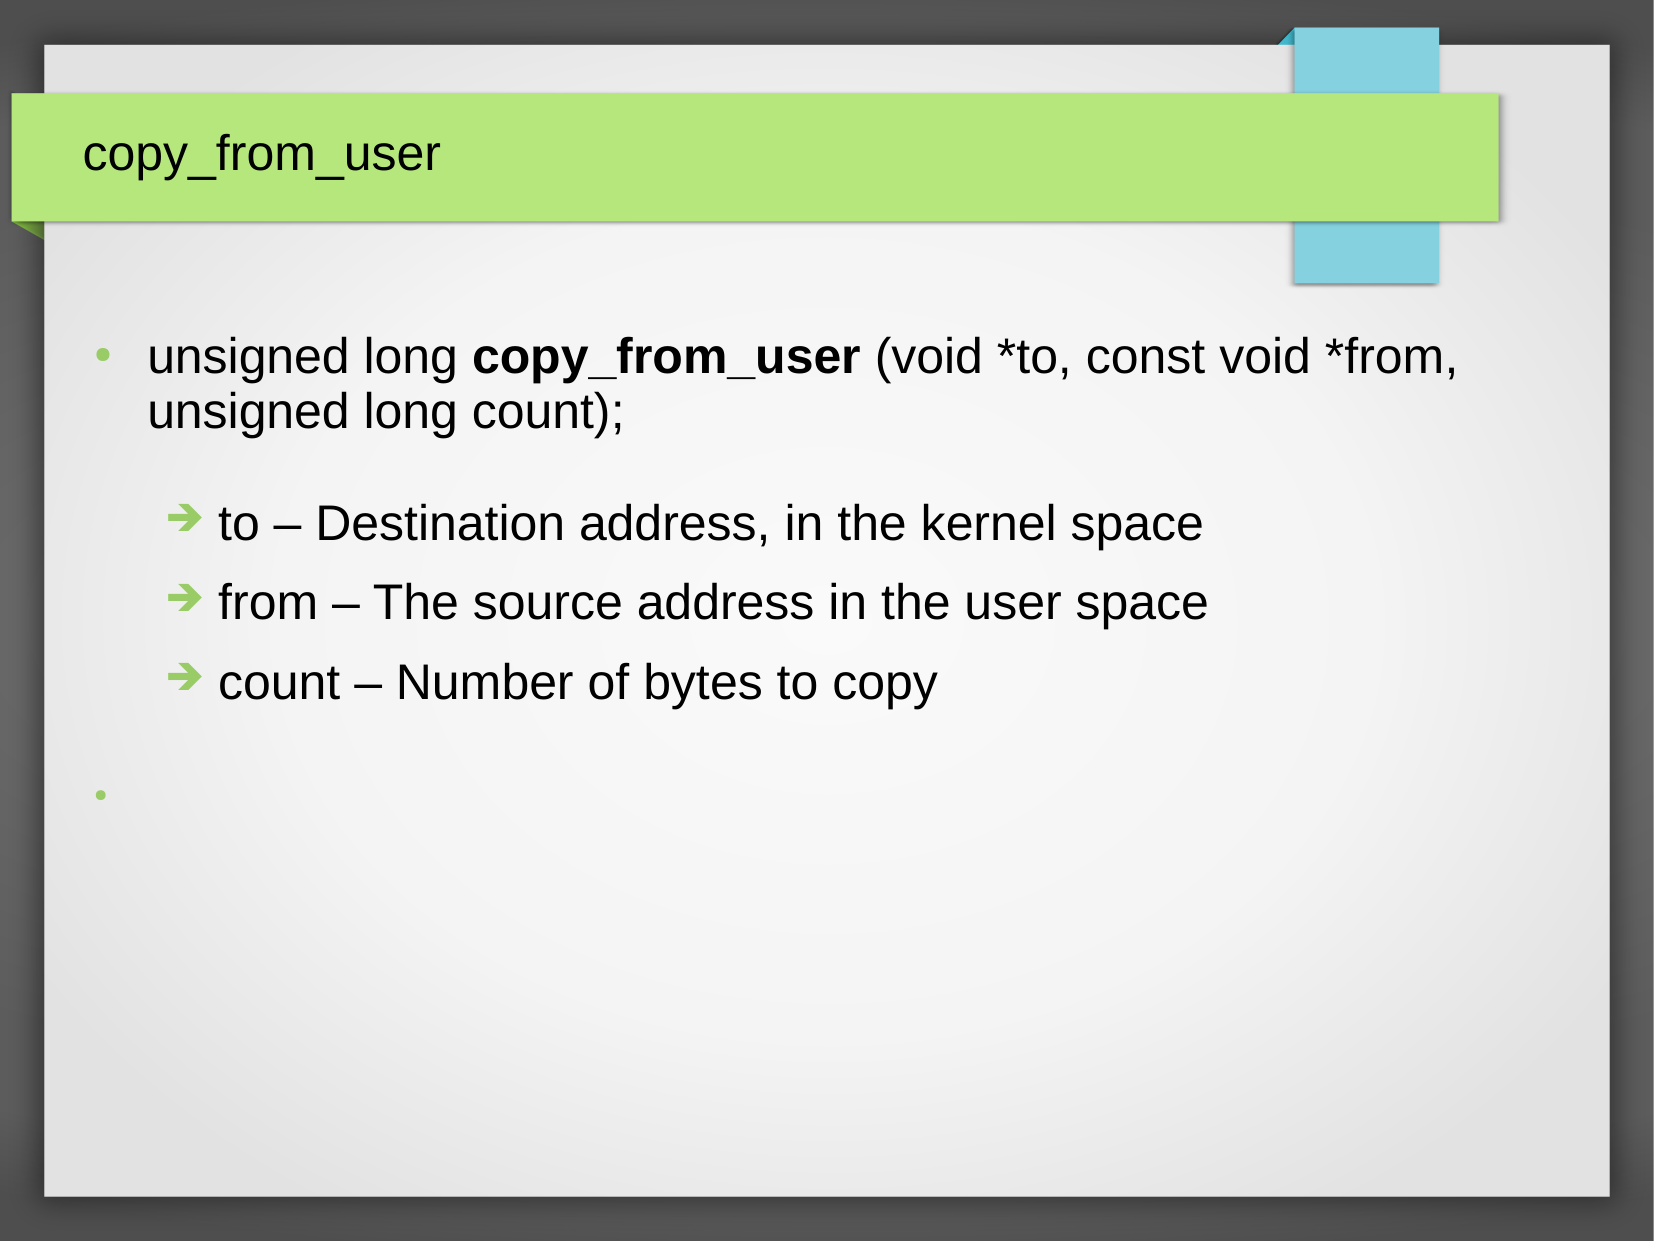

# copy_from_user
unsigned long copy_from_user (void *to, const void *from, unsigned long count);
to – Destination address, in the kernel space
from – The source address in the user space
count – Number of bytes to copy